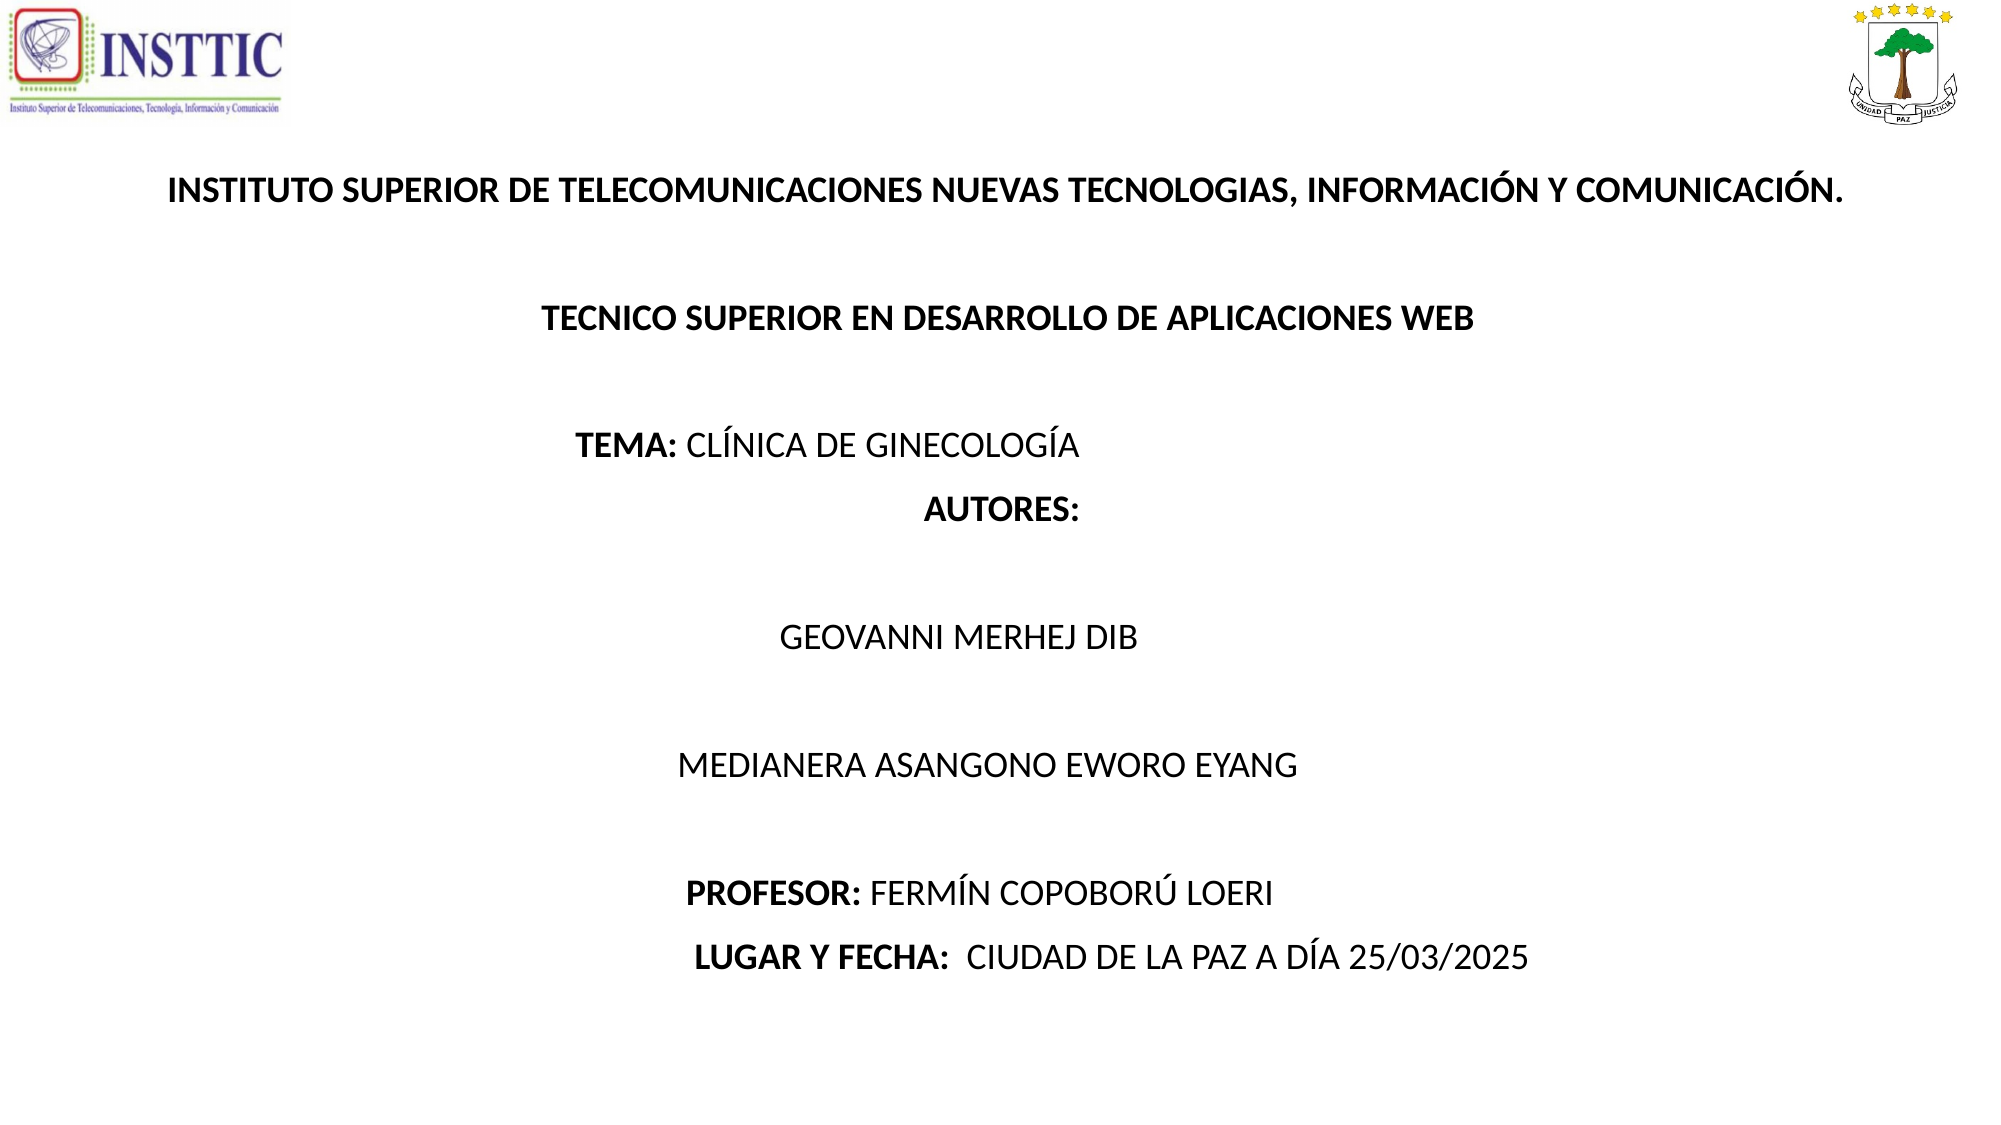

INSTITUTO SUPERIOR DE TELECOMUNICACIONES NUEVAS TECNOLOGIAS, INFORMACIÓN Y COMUNICACIÓN.
 TECNICO SUPERIOR EN DESARROLLO DE APLICACIONES WEB
 TEMA: CLÍNICA DE GINECOLOGÍA
 AUTORES:
 GEOVANNI MERHEJ DIB
 MEDIANERA ASANGONO EWORO EYANG
 PROFESOR: FERMÍN COPOBORÚ LOERI
 LUGAR Y FECHA: CIUDAD DE LA PAZ A DÍA 25/03/2025